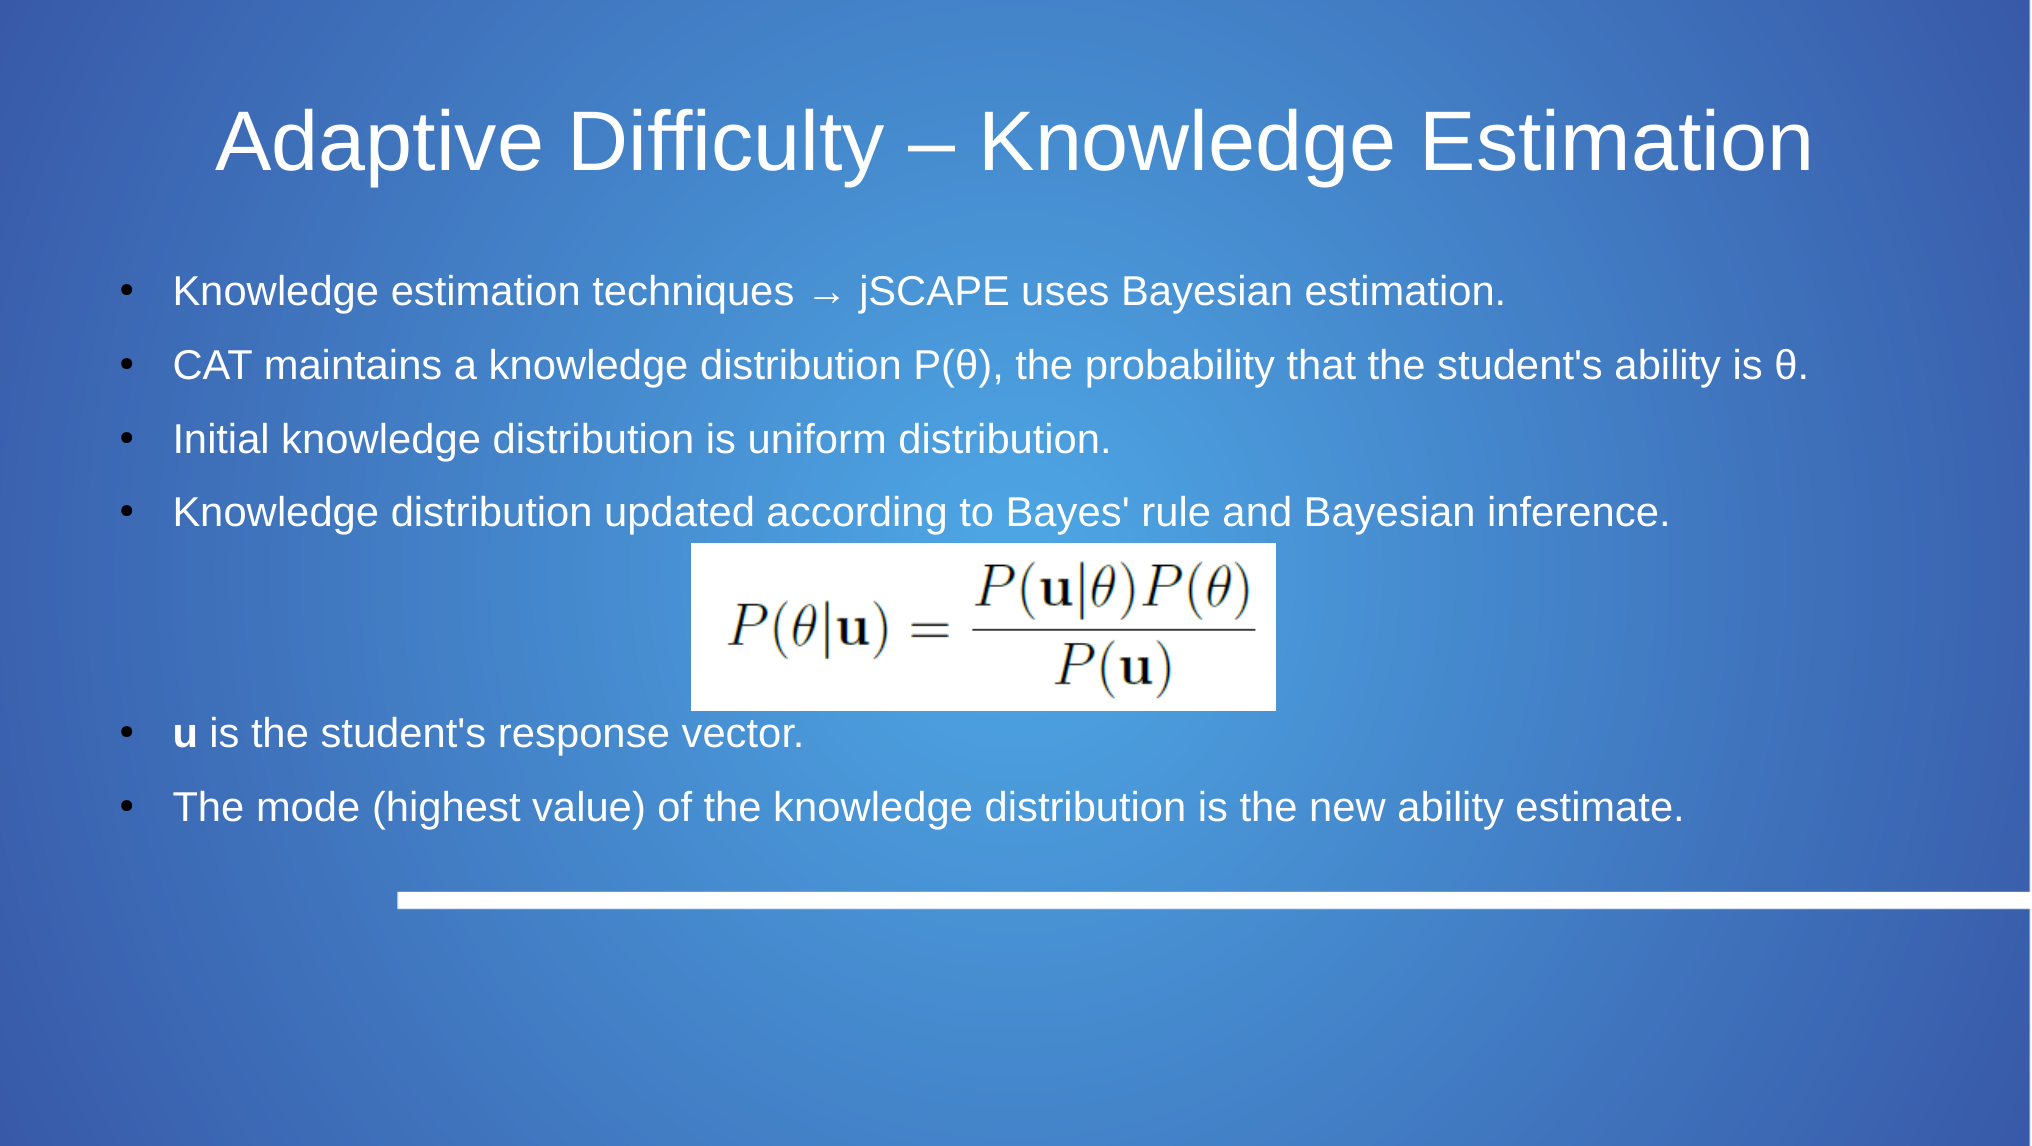

# Adaptive Difficulty – Knowledge Estimation
Knowledge estimation techniques → jSCAPE uses Bayesian estimation.
CAT maintains a knowledge distribution P(θ), the probability that the student's ability is θ.
Initial knowledge distribution is uniform distribution.
Knowledge distribution updated according to Bayes' rule and Bayesian inference.
u is the student's response vector.
The mode (highest value) of the knowledge distribution is the new ability estimate.